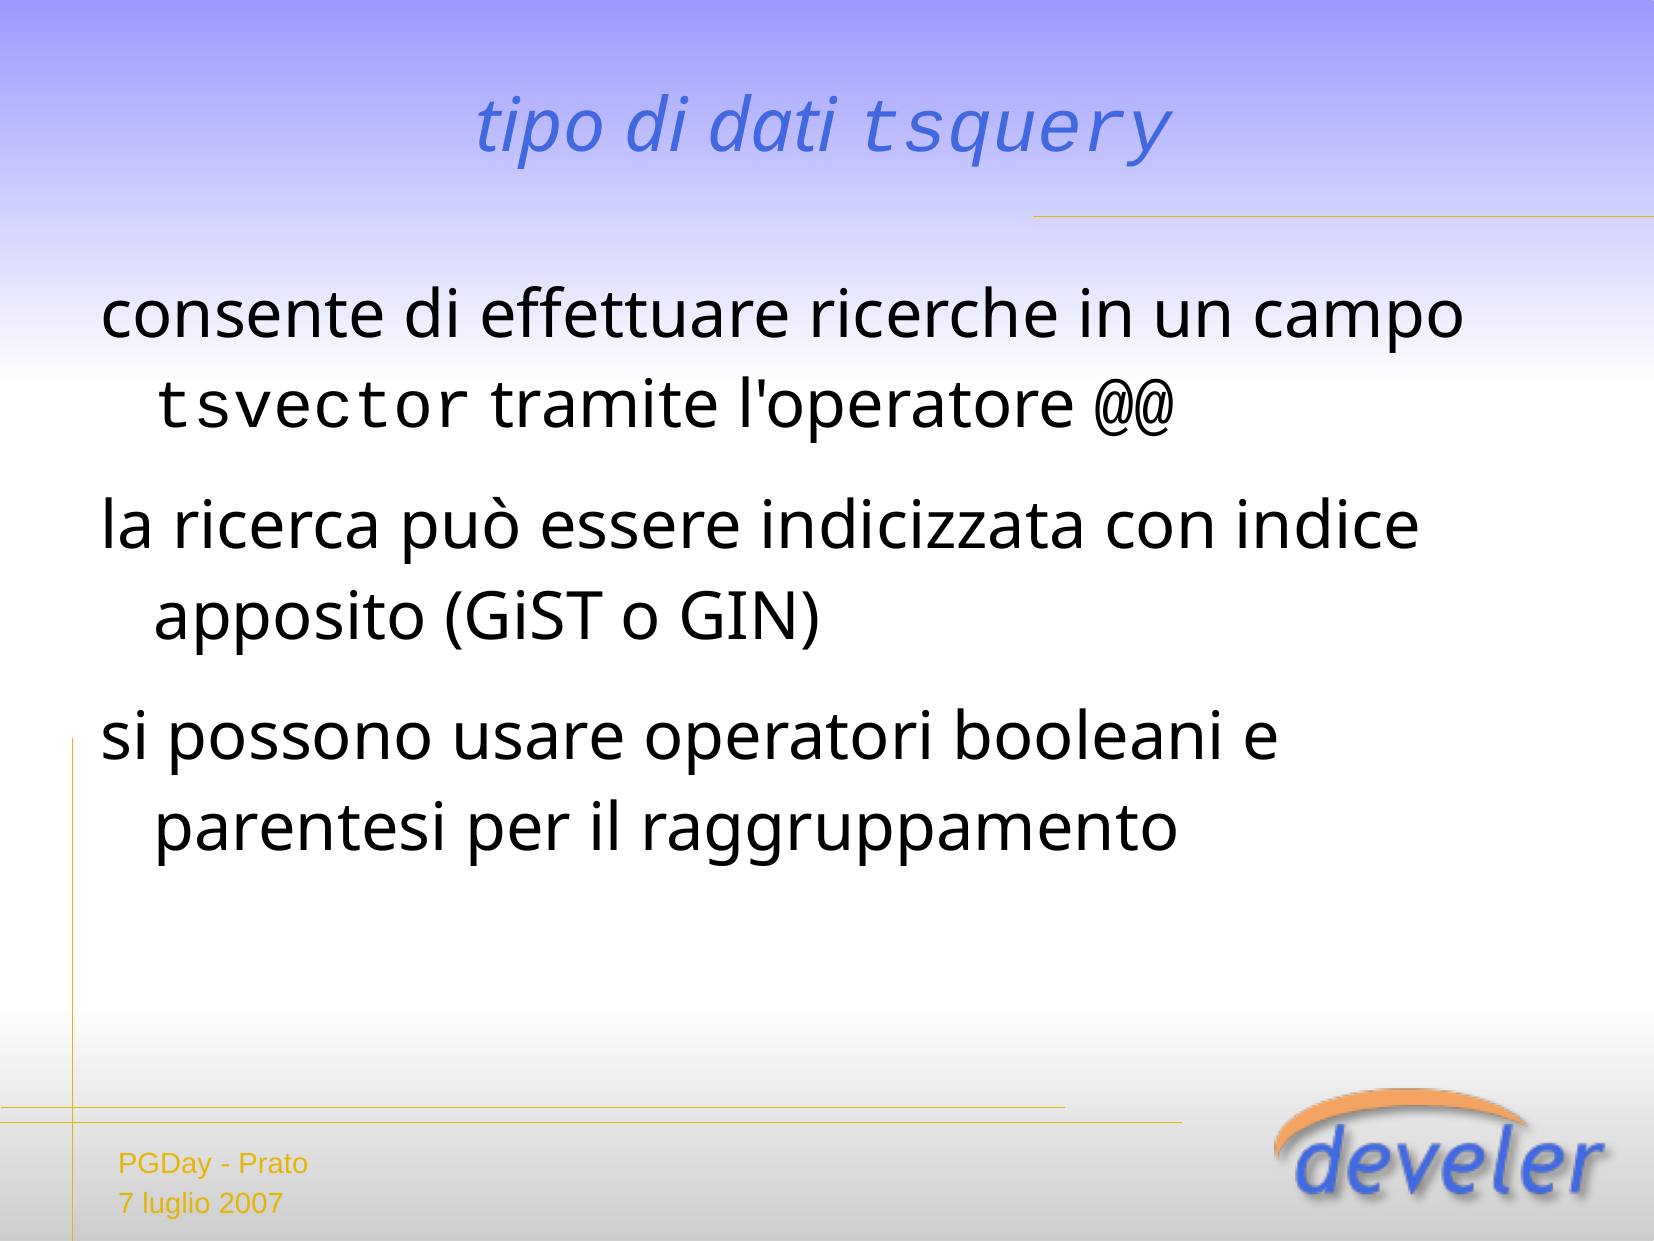

# tipo di dati tsquery
consente di effettuare ricerche in un campo tsvector tramite l'operatore @@
la ricerca può essere indicizzata con indice apposito (GiST o GIN)
si possono usare operatori booleani e parentesi per il raggruppamento
PGDay - Prato
7 luglio 2007